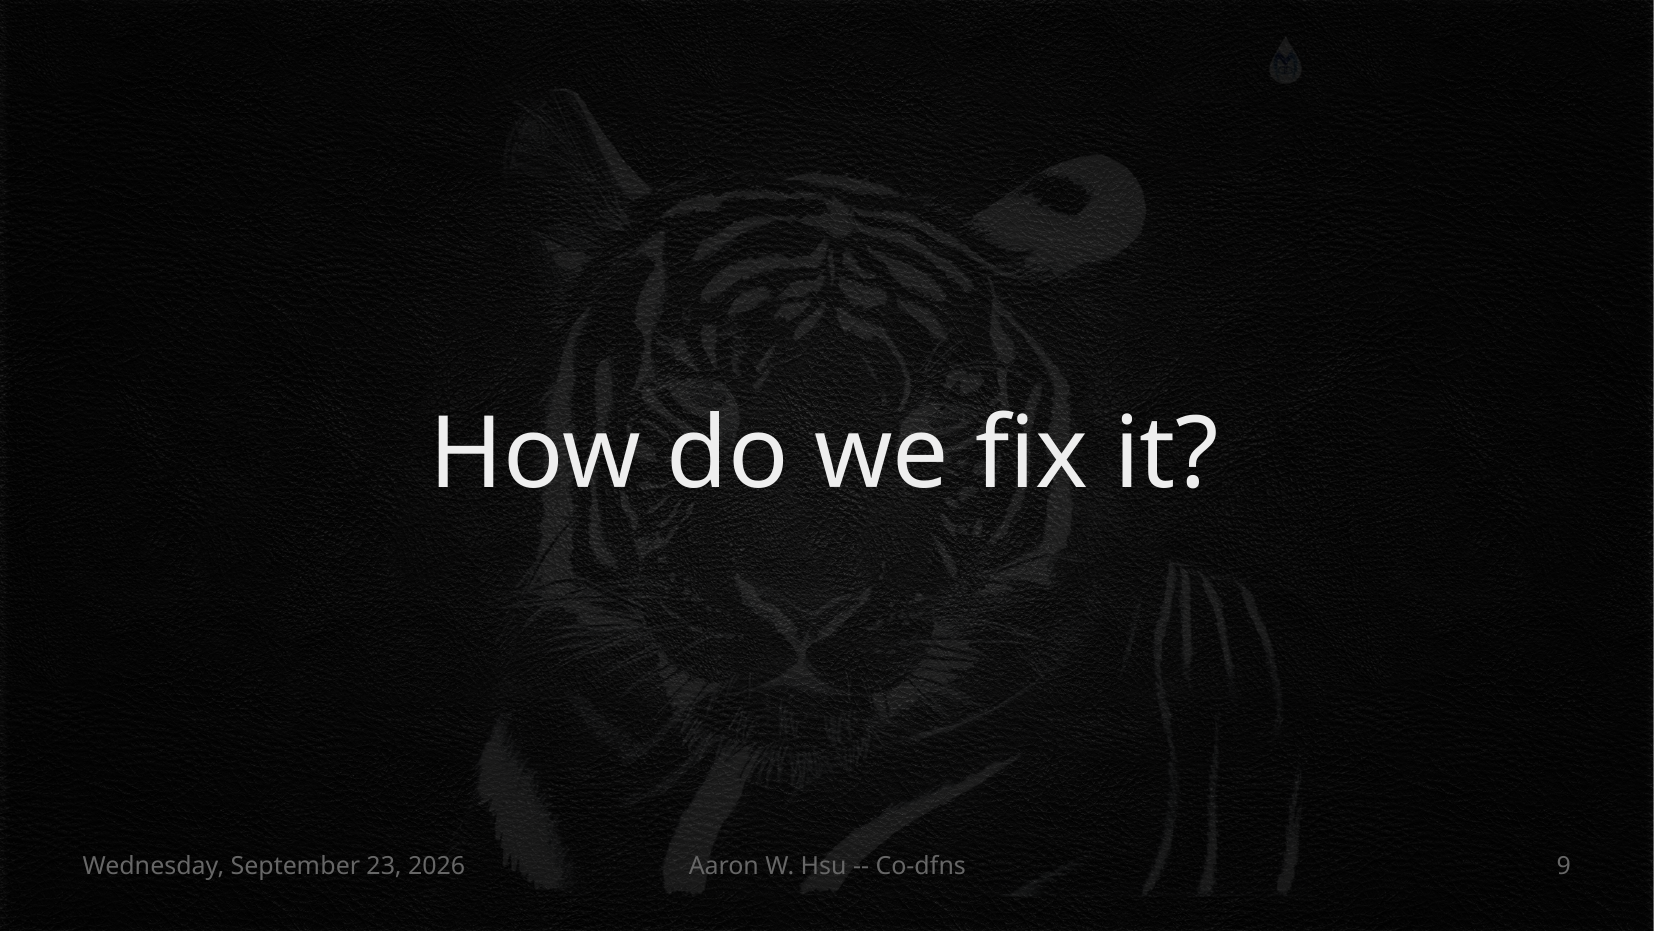

How do we fix it?
Aaron W. Hsu -- Co-dfns
9